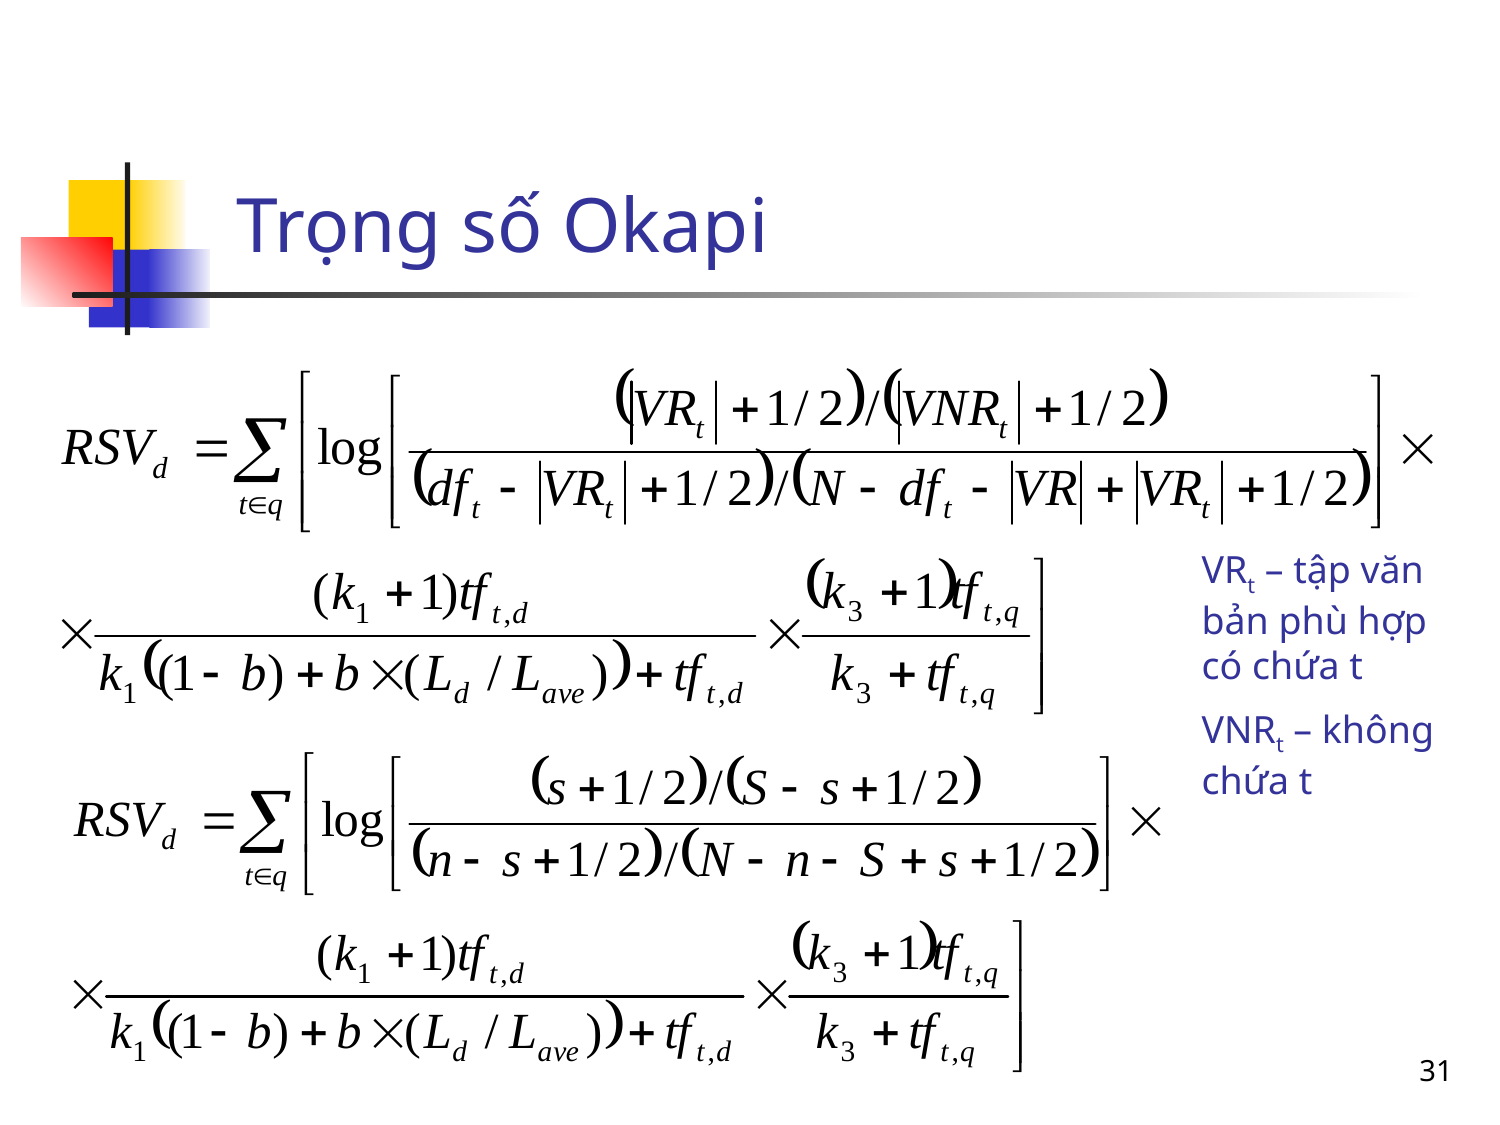

# Trọng số Okapi
VRt – tập văn bản phù hợp có chứa t
VNRt – không chứa t